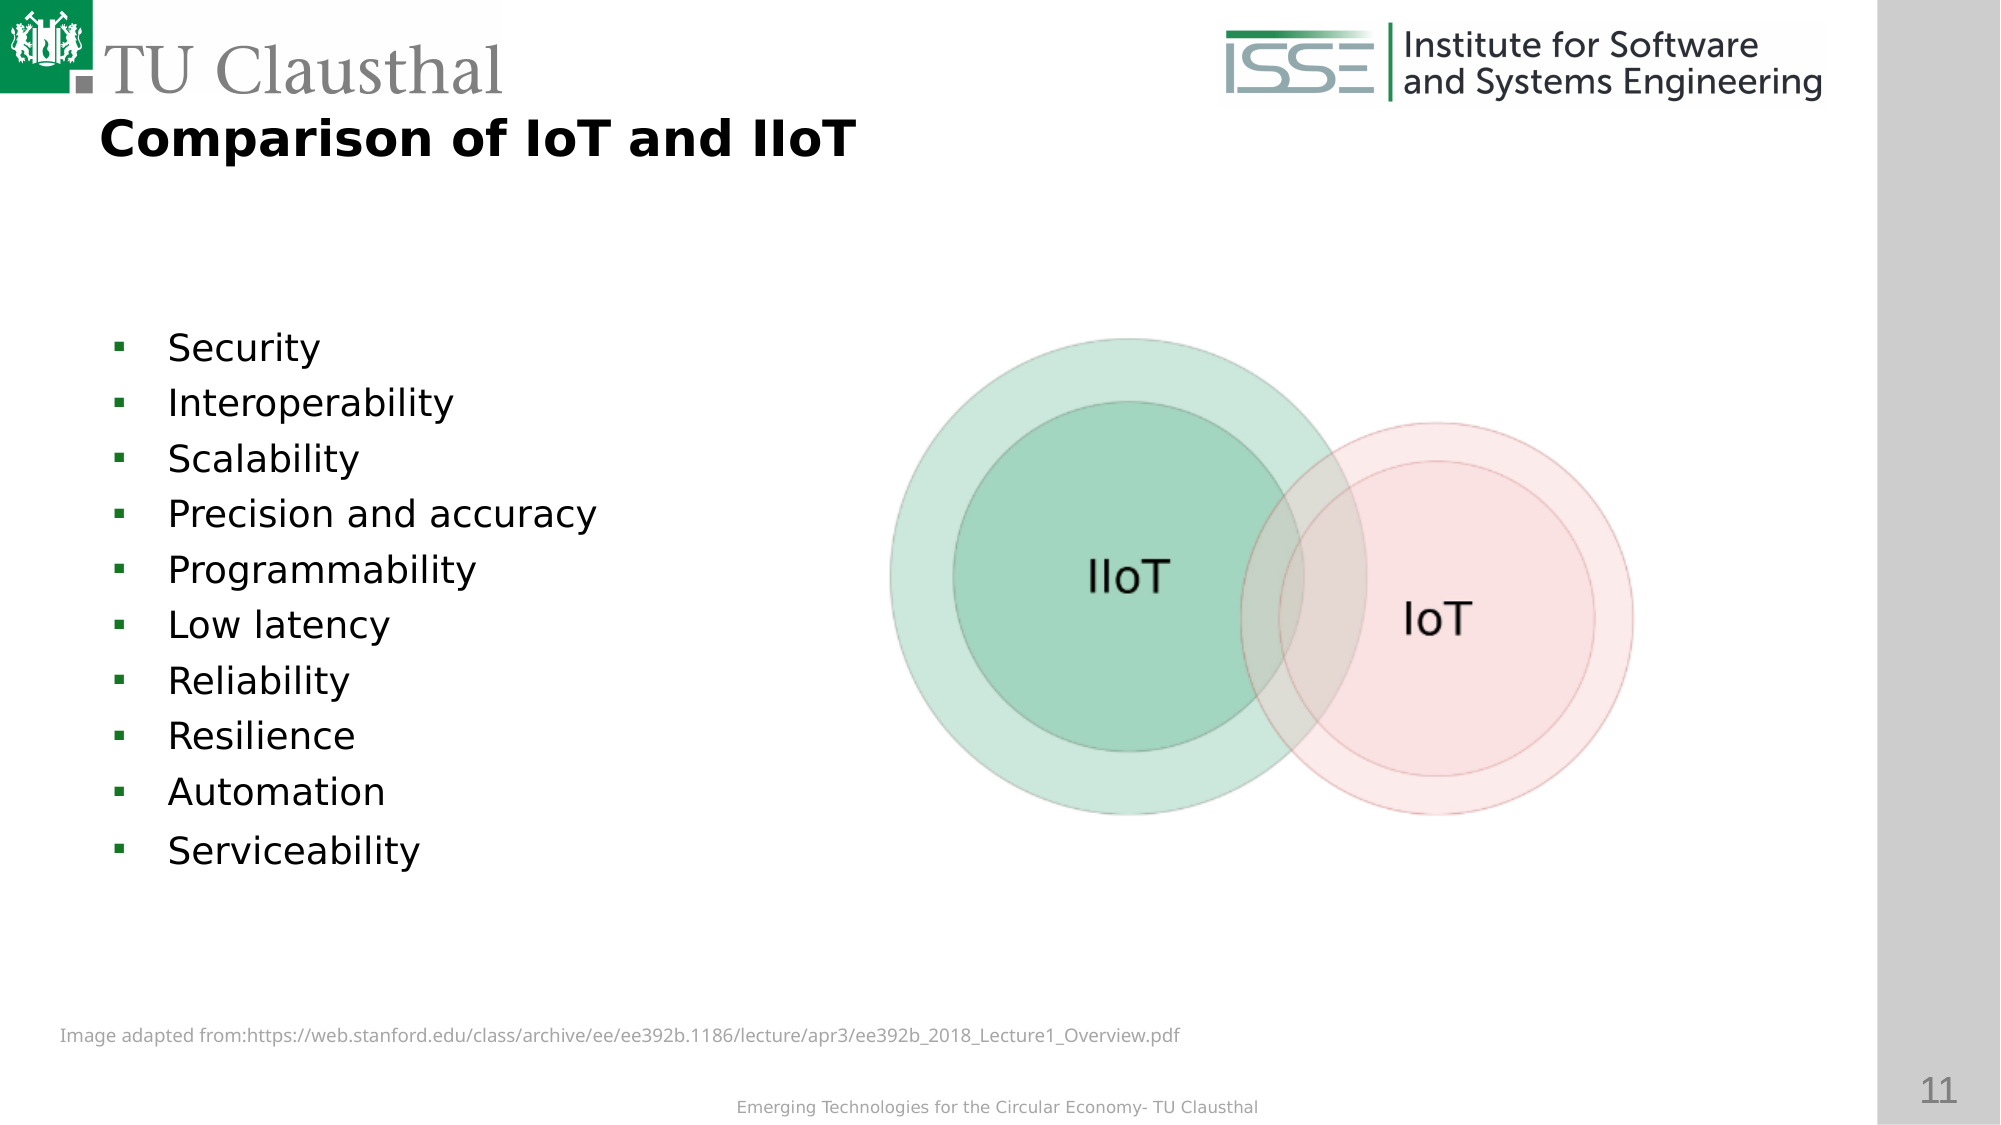

# Comparison of IoT and IIoT
Security
Interoperability
Scalability
Precision and accuracy
Programmability
Low latency
Reliability
Resilience
Automation
Serviceability
Image adapted from:https://web.stanford.edu/class/archive/ee/ee392b.1186/lecture/apr3/ee392b_2018_Lecture1_Overview.pdf